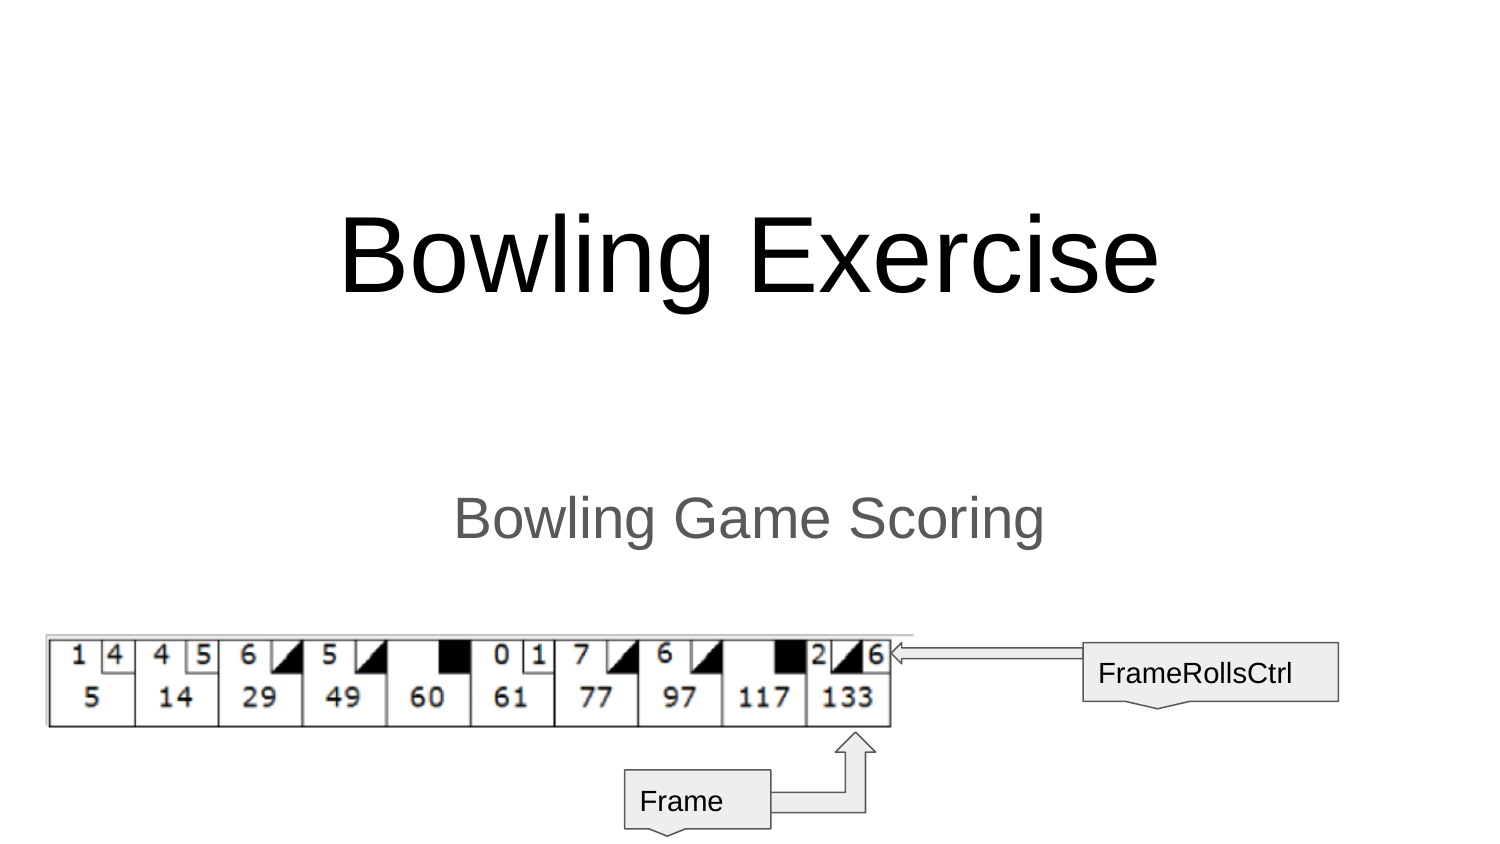

# Bowling Exercise
Bowling Game Scoring
FrameRollsCtrl
Frame